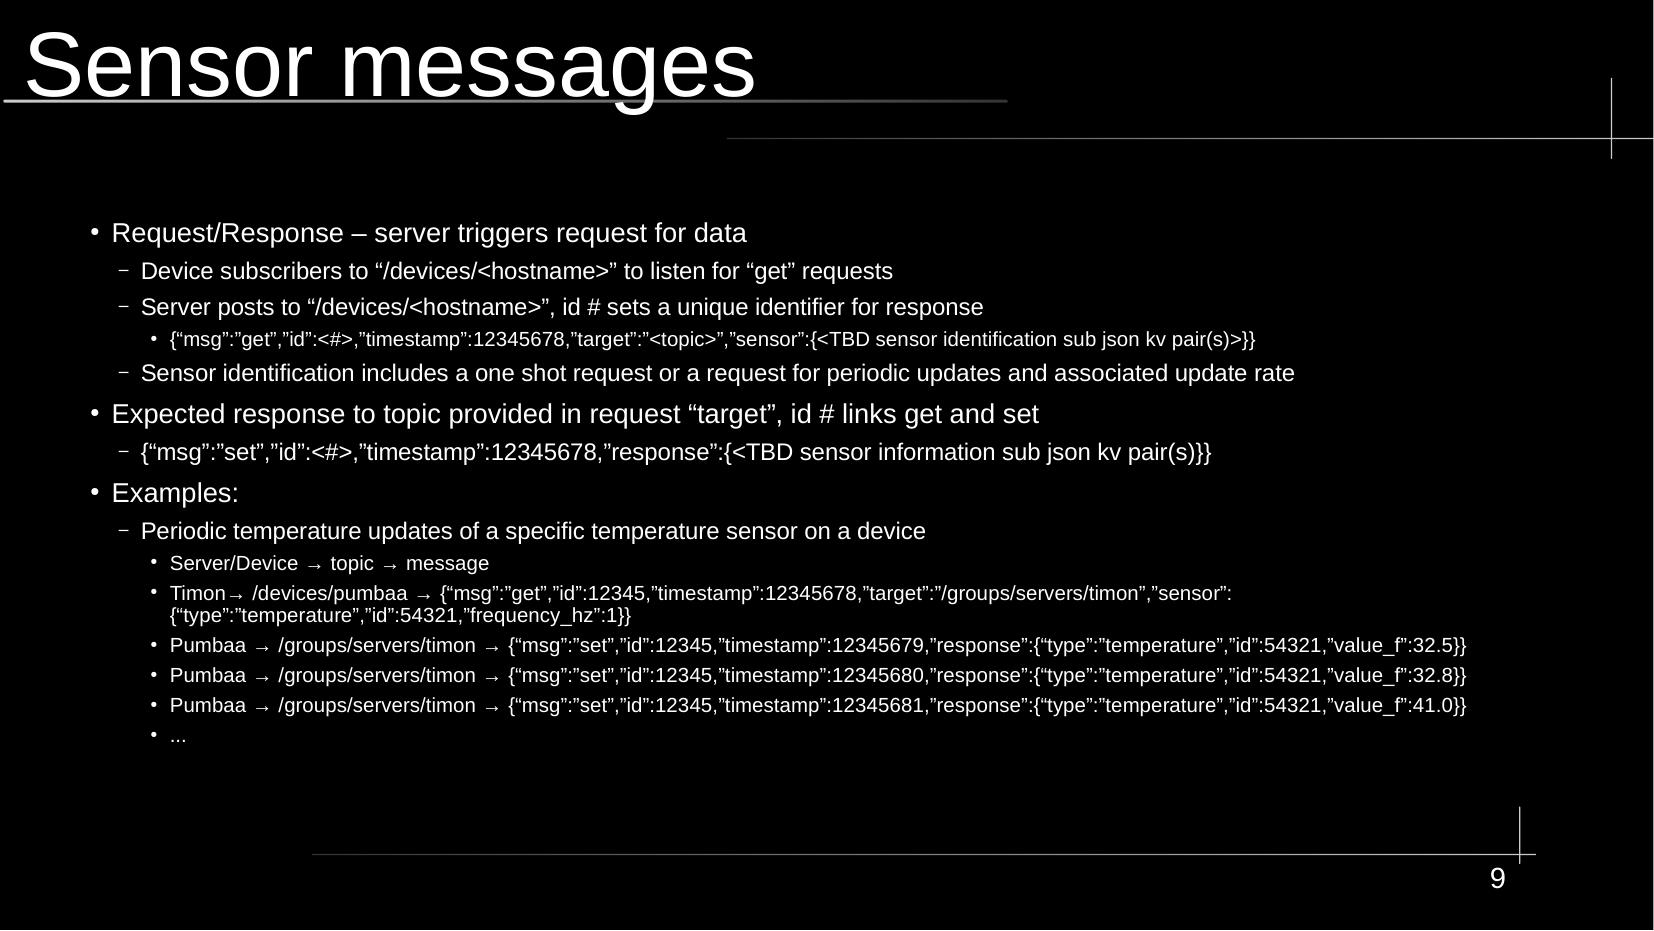

# Sensor messages
Request/Response – server triggers request for data
Device subscribers to “/devices/<hostname>” to listen for “get” requests
Server posts to “/devices/<hostname>”, id # sets a unique identifier for response
{“msg”:”get”,”id”:<#>,”timestamp”:12345678,”target”:”<topic>”,”sensor”:{<TBD sensor identification sub json kv pair(s)>}}
Sensor identification includes a one shot request or a request for periodic updates and associated update rate
Expected response to topic provided in request “target”, id # links get and set
{“msg”:”set”,”id”:<#>,”timestamp”:12345678,”response”:{<TBD sensor information sub json kv pair(s)}}
Examples:
Periodic temperature updates of a specific temperature sensor on a device
Server/Device → topic → message
Timon→ /devices/pumbaa → {“msg”:”get”,”id”:12345,”timestamp”:12345678,”target”:”/groups/servers/timon”,”sensor”:{“type”:”temperature”,”id”:54321,”frequency_hz”:1}}
Pumbaa → /groups/servers/timon → {“msg”:”set”,”id”:12345,”timestamp”:12345679,”response”:{“type”:”temperature”,”id”:54321,”value_f”:32.5}}
Pumbaa → /groups/servers/timon → {“msg”:”set”,”id”:12345,”timestamp”:12345680,”response”:{“type”:”temperature”,”id”:54321,”value_f”:32.8}}
Pumbaa → /groups/servers/timon → {“msg”:”set”,”id”:12345,”timestamp”:12345681,”response”:{“type”:”temperature”,”id”:54321,”value_f”:41.0}}
...
9